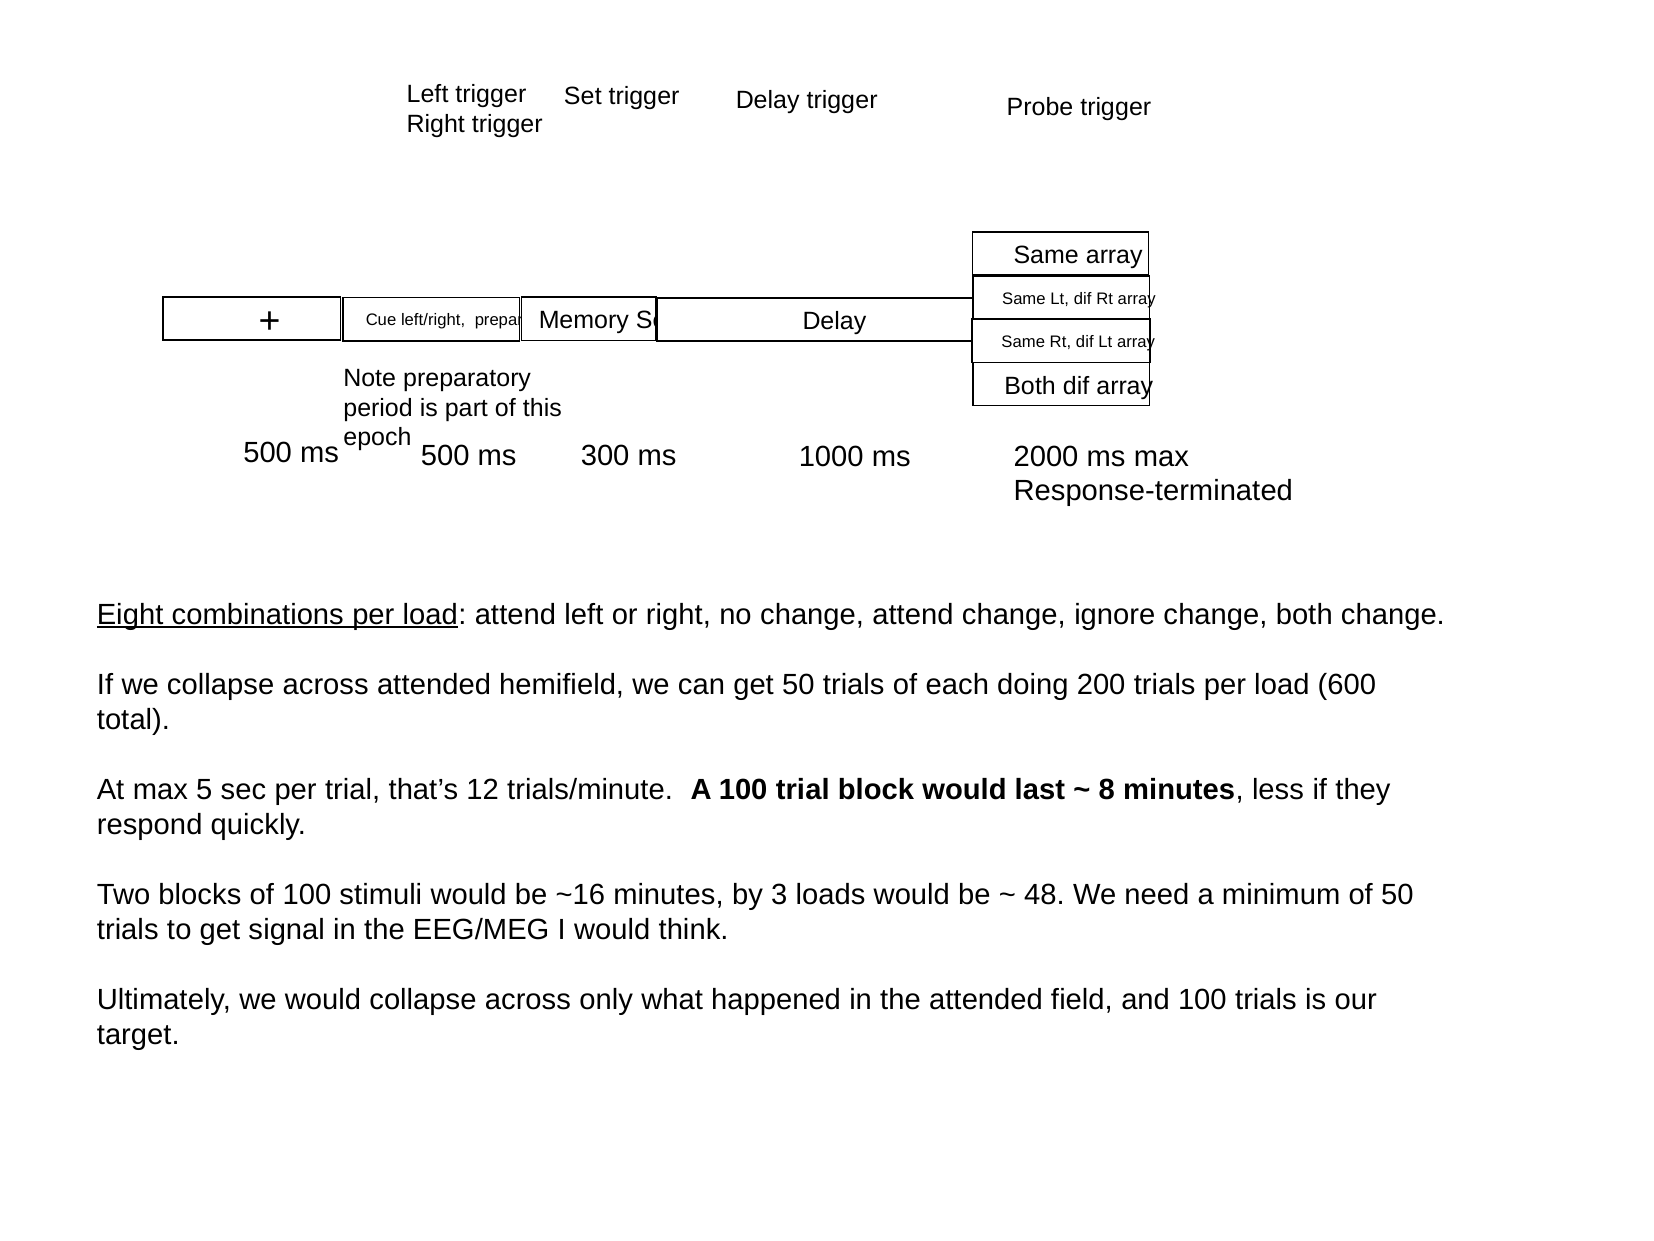

Left trigger
Right trigger
Set trigger
Delay trigger
Probe trigger
Same array
Same Lt, dif Rt array
+
Memory Set
Cue left/right, prepare
Delay
Same Rt, dif Lt array
Note preparatory period is part of this epoch
Both dif array
500 ms
500 ms
300 ms
2000 ms max
Response-terminated
1000 ms
Eight combinations per load: attend left or right, no change, attend change, ignore change, both change.
If we collapse across attended hemifield, we can get 50 trials of each doing 200 trials per load (600 total).
At max 5 sec per trial, that’s 12 trials/minute. A 100 trial block would last ~ 8 minutes, less if they respond quickly.
Two blocks of 100 stimuli would be ~16 minutes, by 3 loads would be ~ 48. We need a minimum of 50 trials to get signal in the EEG/MEG I would think.
Ultimately, we would collapse across only what happened in the attended field, and 100 trials is our target.